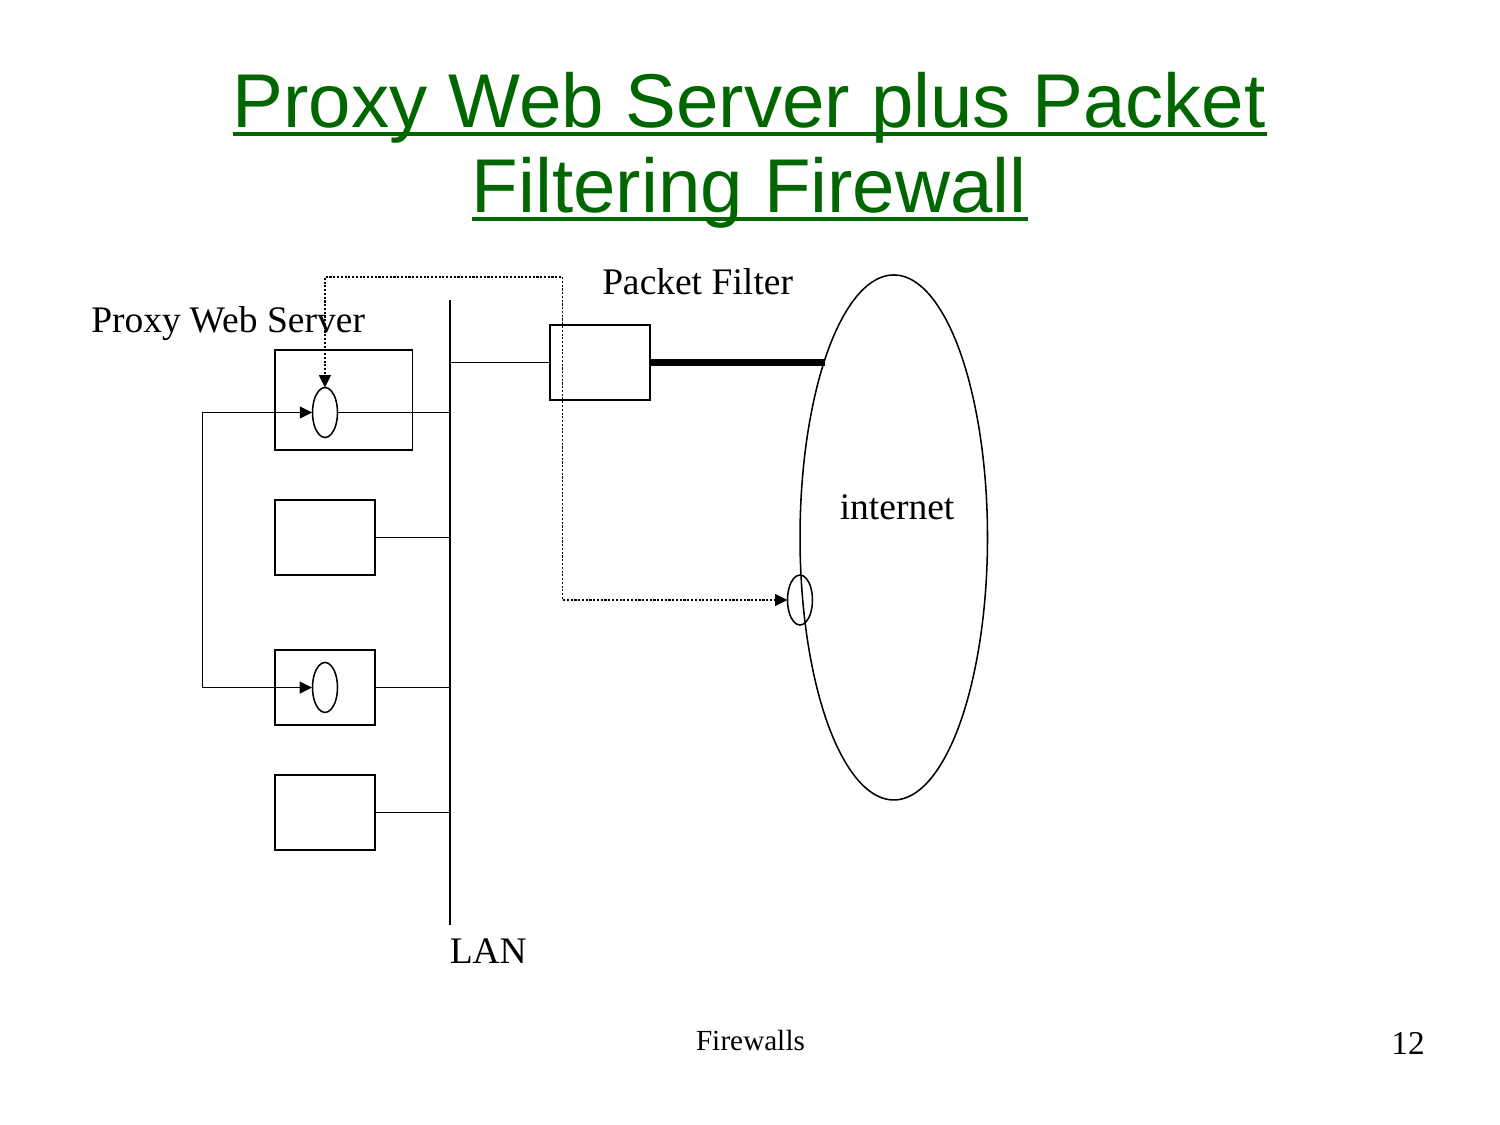

# Proxy Web Server plus Packet Filtering Firewall
Packet Filter
internet
LAN
Proxy Web Server
Firewalls
12